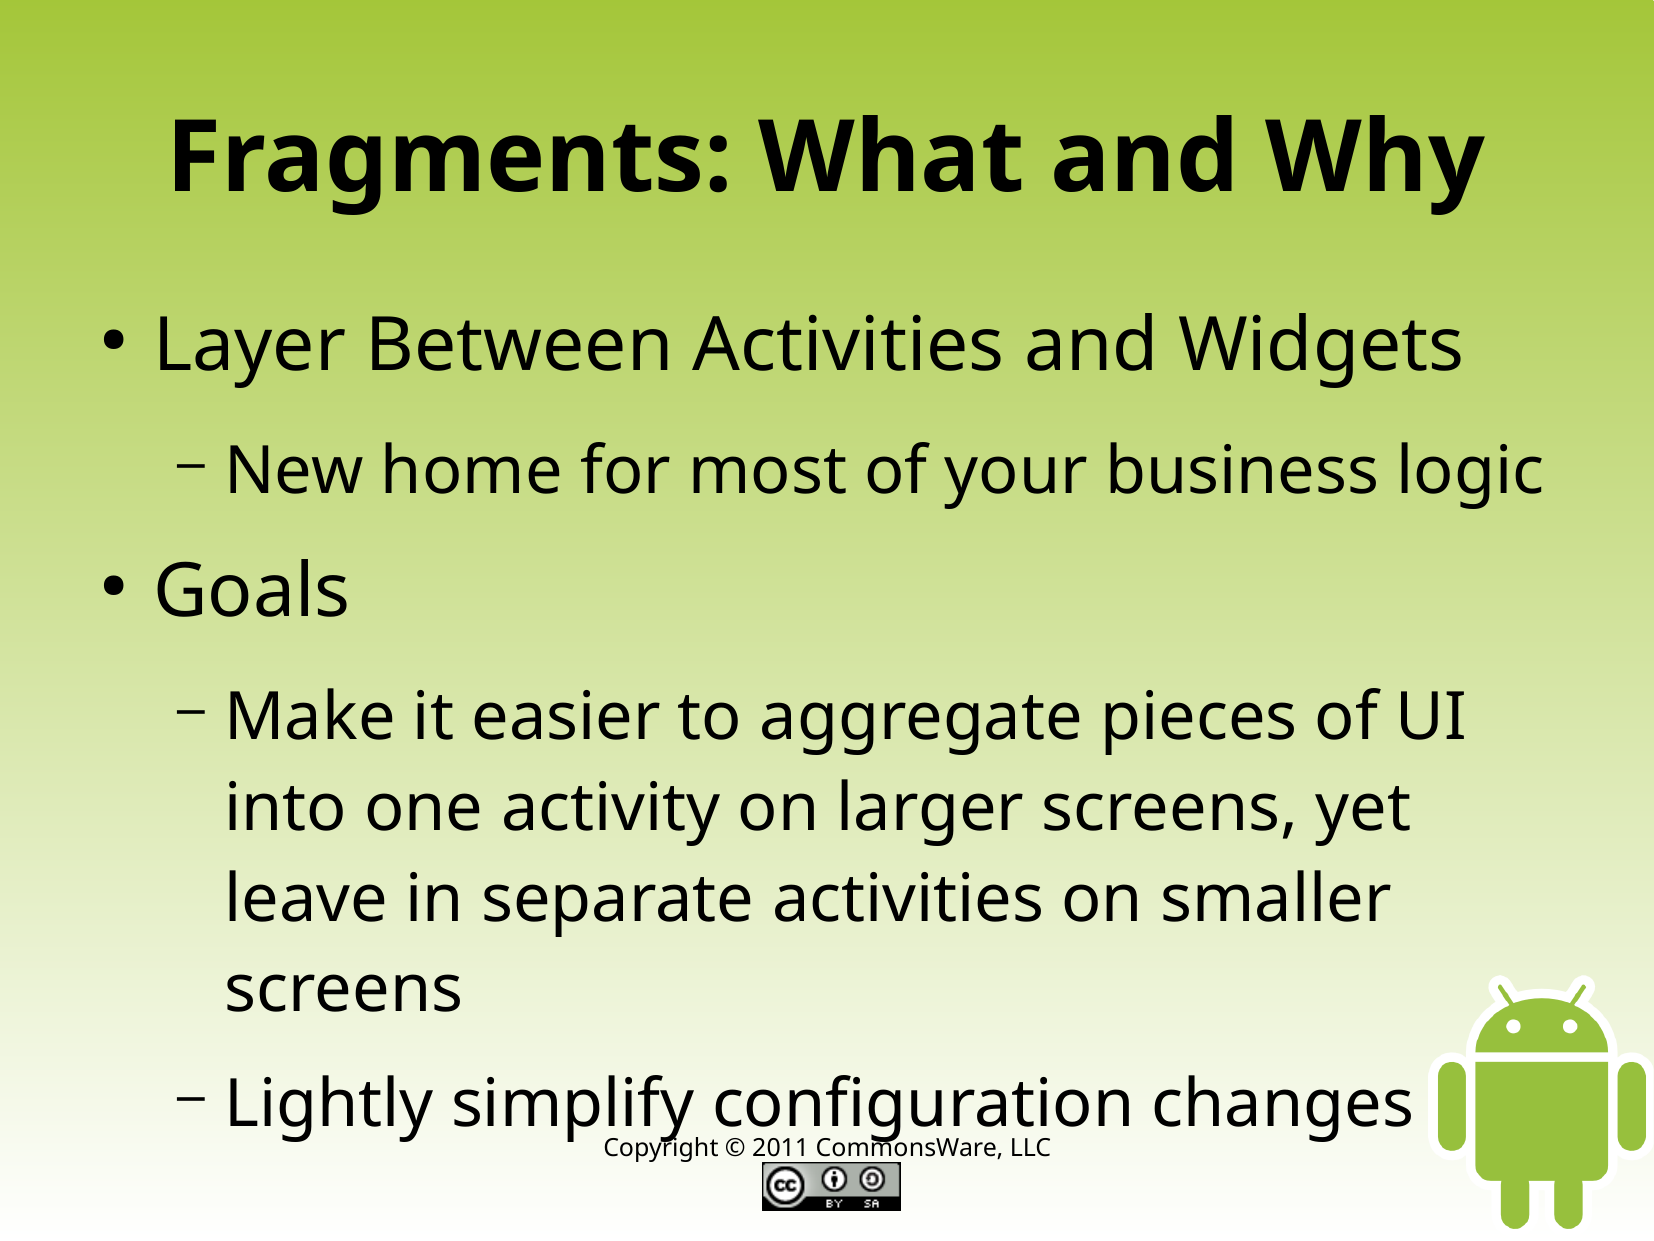

# Fragments: What and Why
Layer Between Activities and Widgets
New home for most of your business logic
Goals
Make it easier to aggregate pieces of UI into one activity on larger screens, yet leave in separate activities on smaller screens
Lightly simplify configuration changes